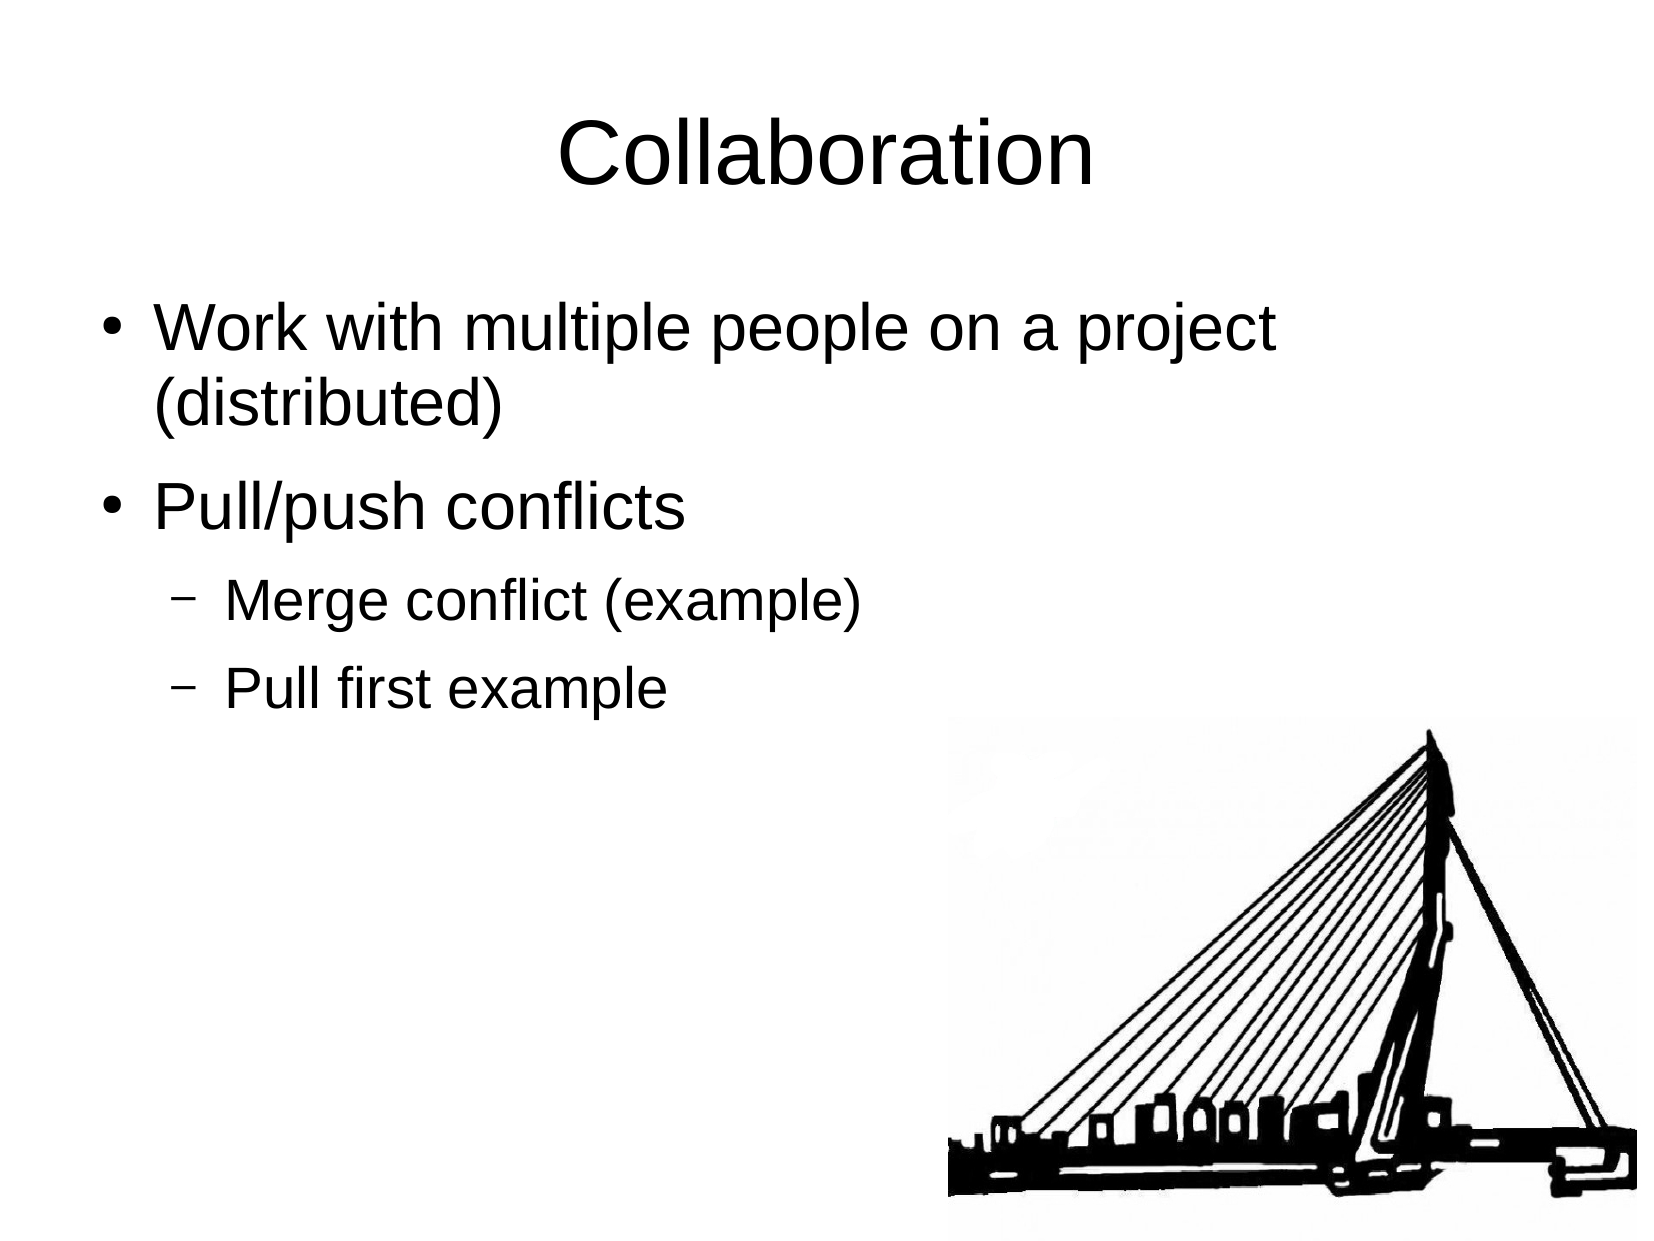

# Collaboration
Work with multiple people on a project (distributed)
Pull/push conflicts
Merge conflict (example)
Pull first example